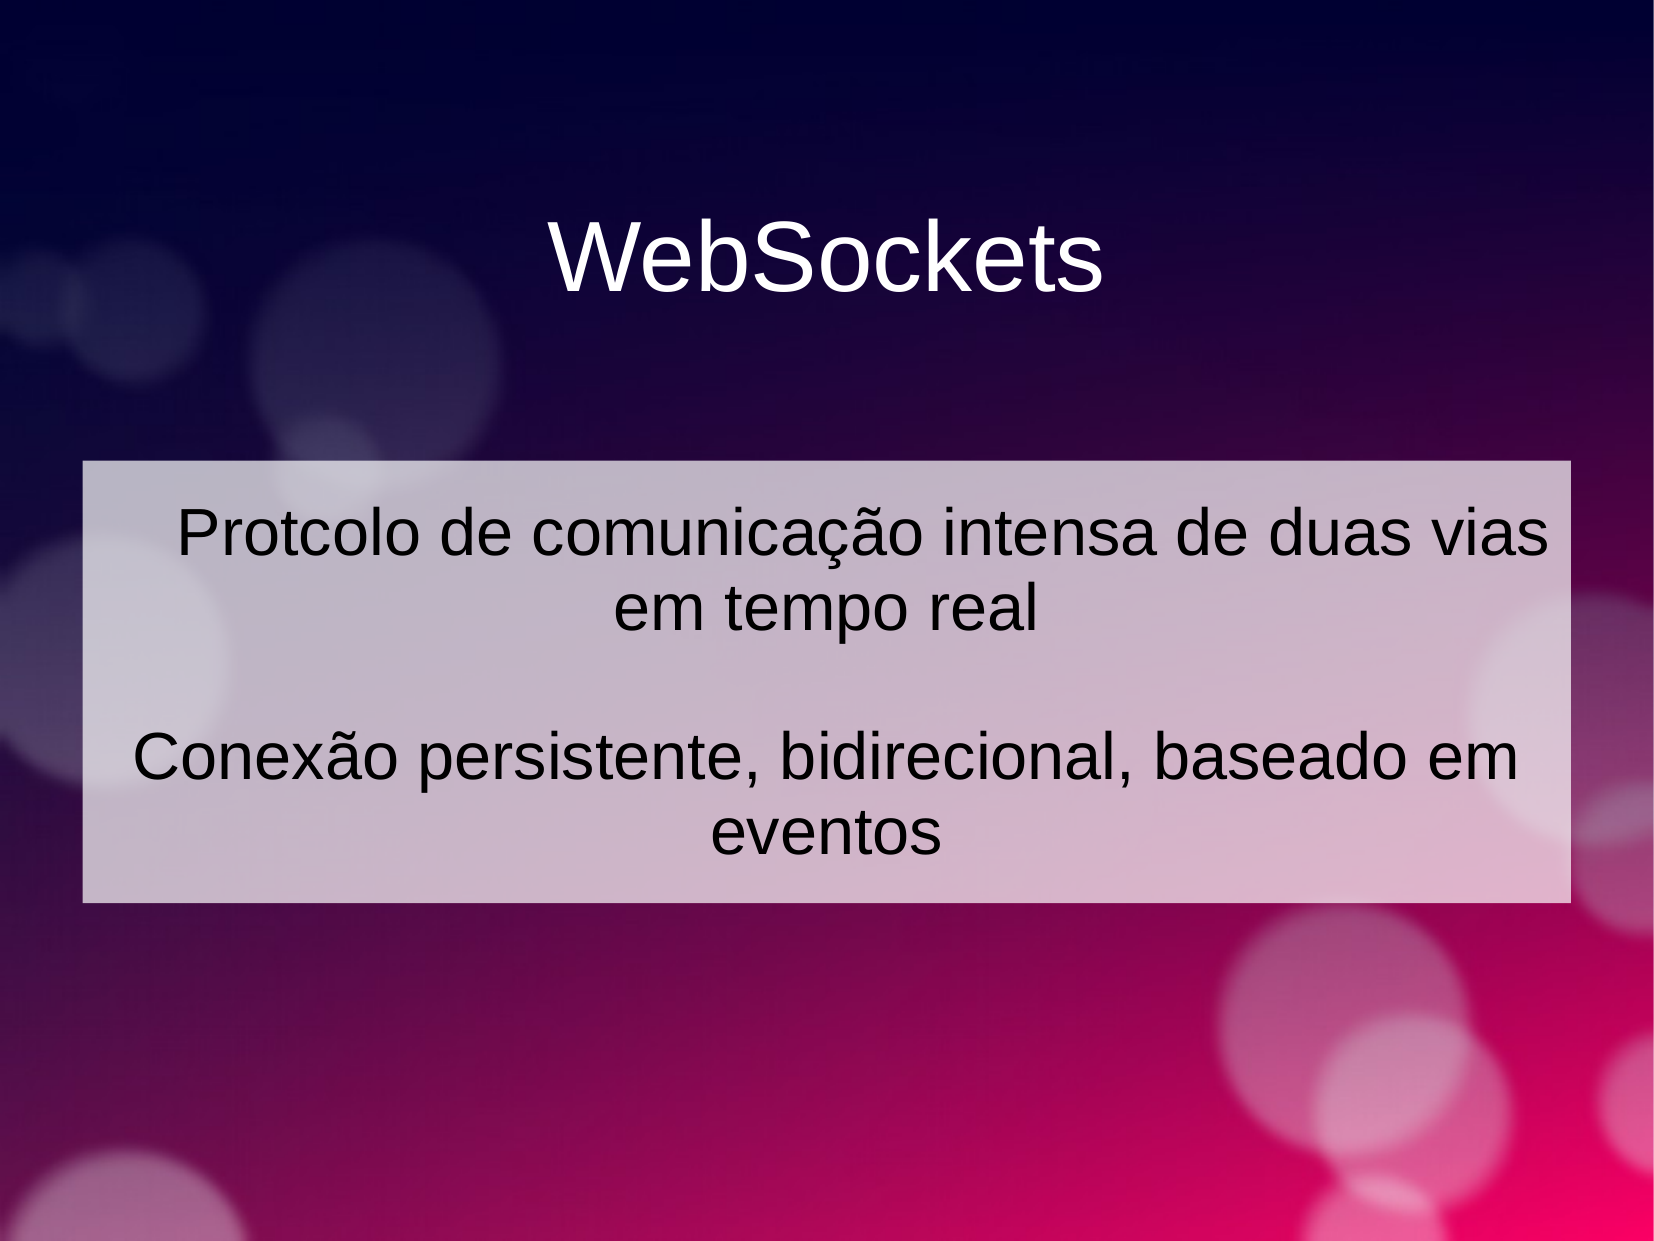

# WebSockets
	Protcolo de comunicação intensa de duas vias em tempo real
Conexão persistente, bidirecional, baseado em eventos